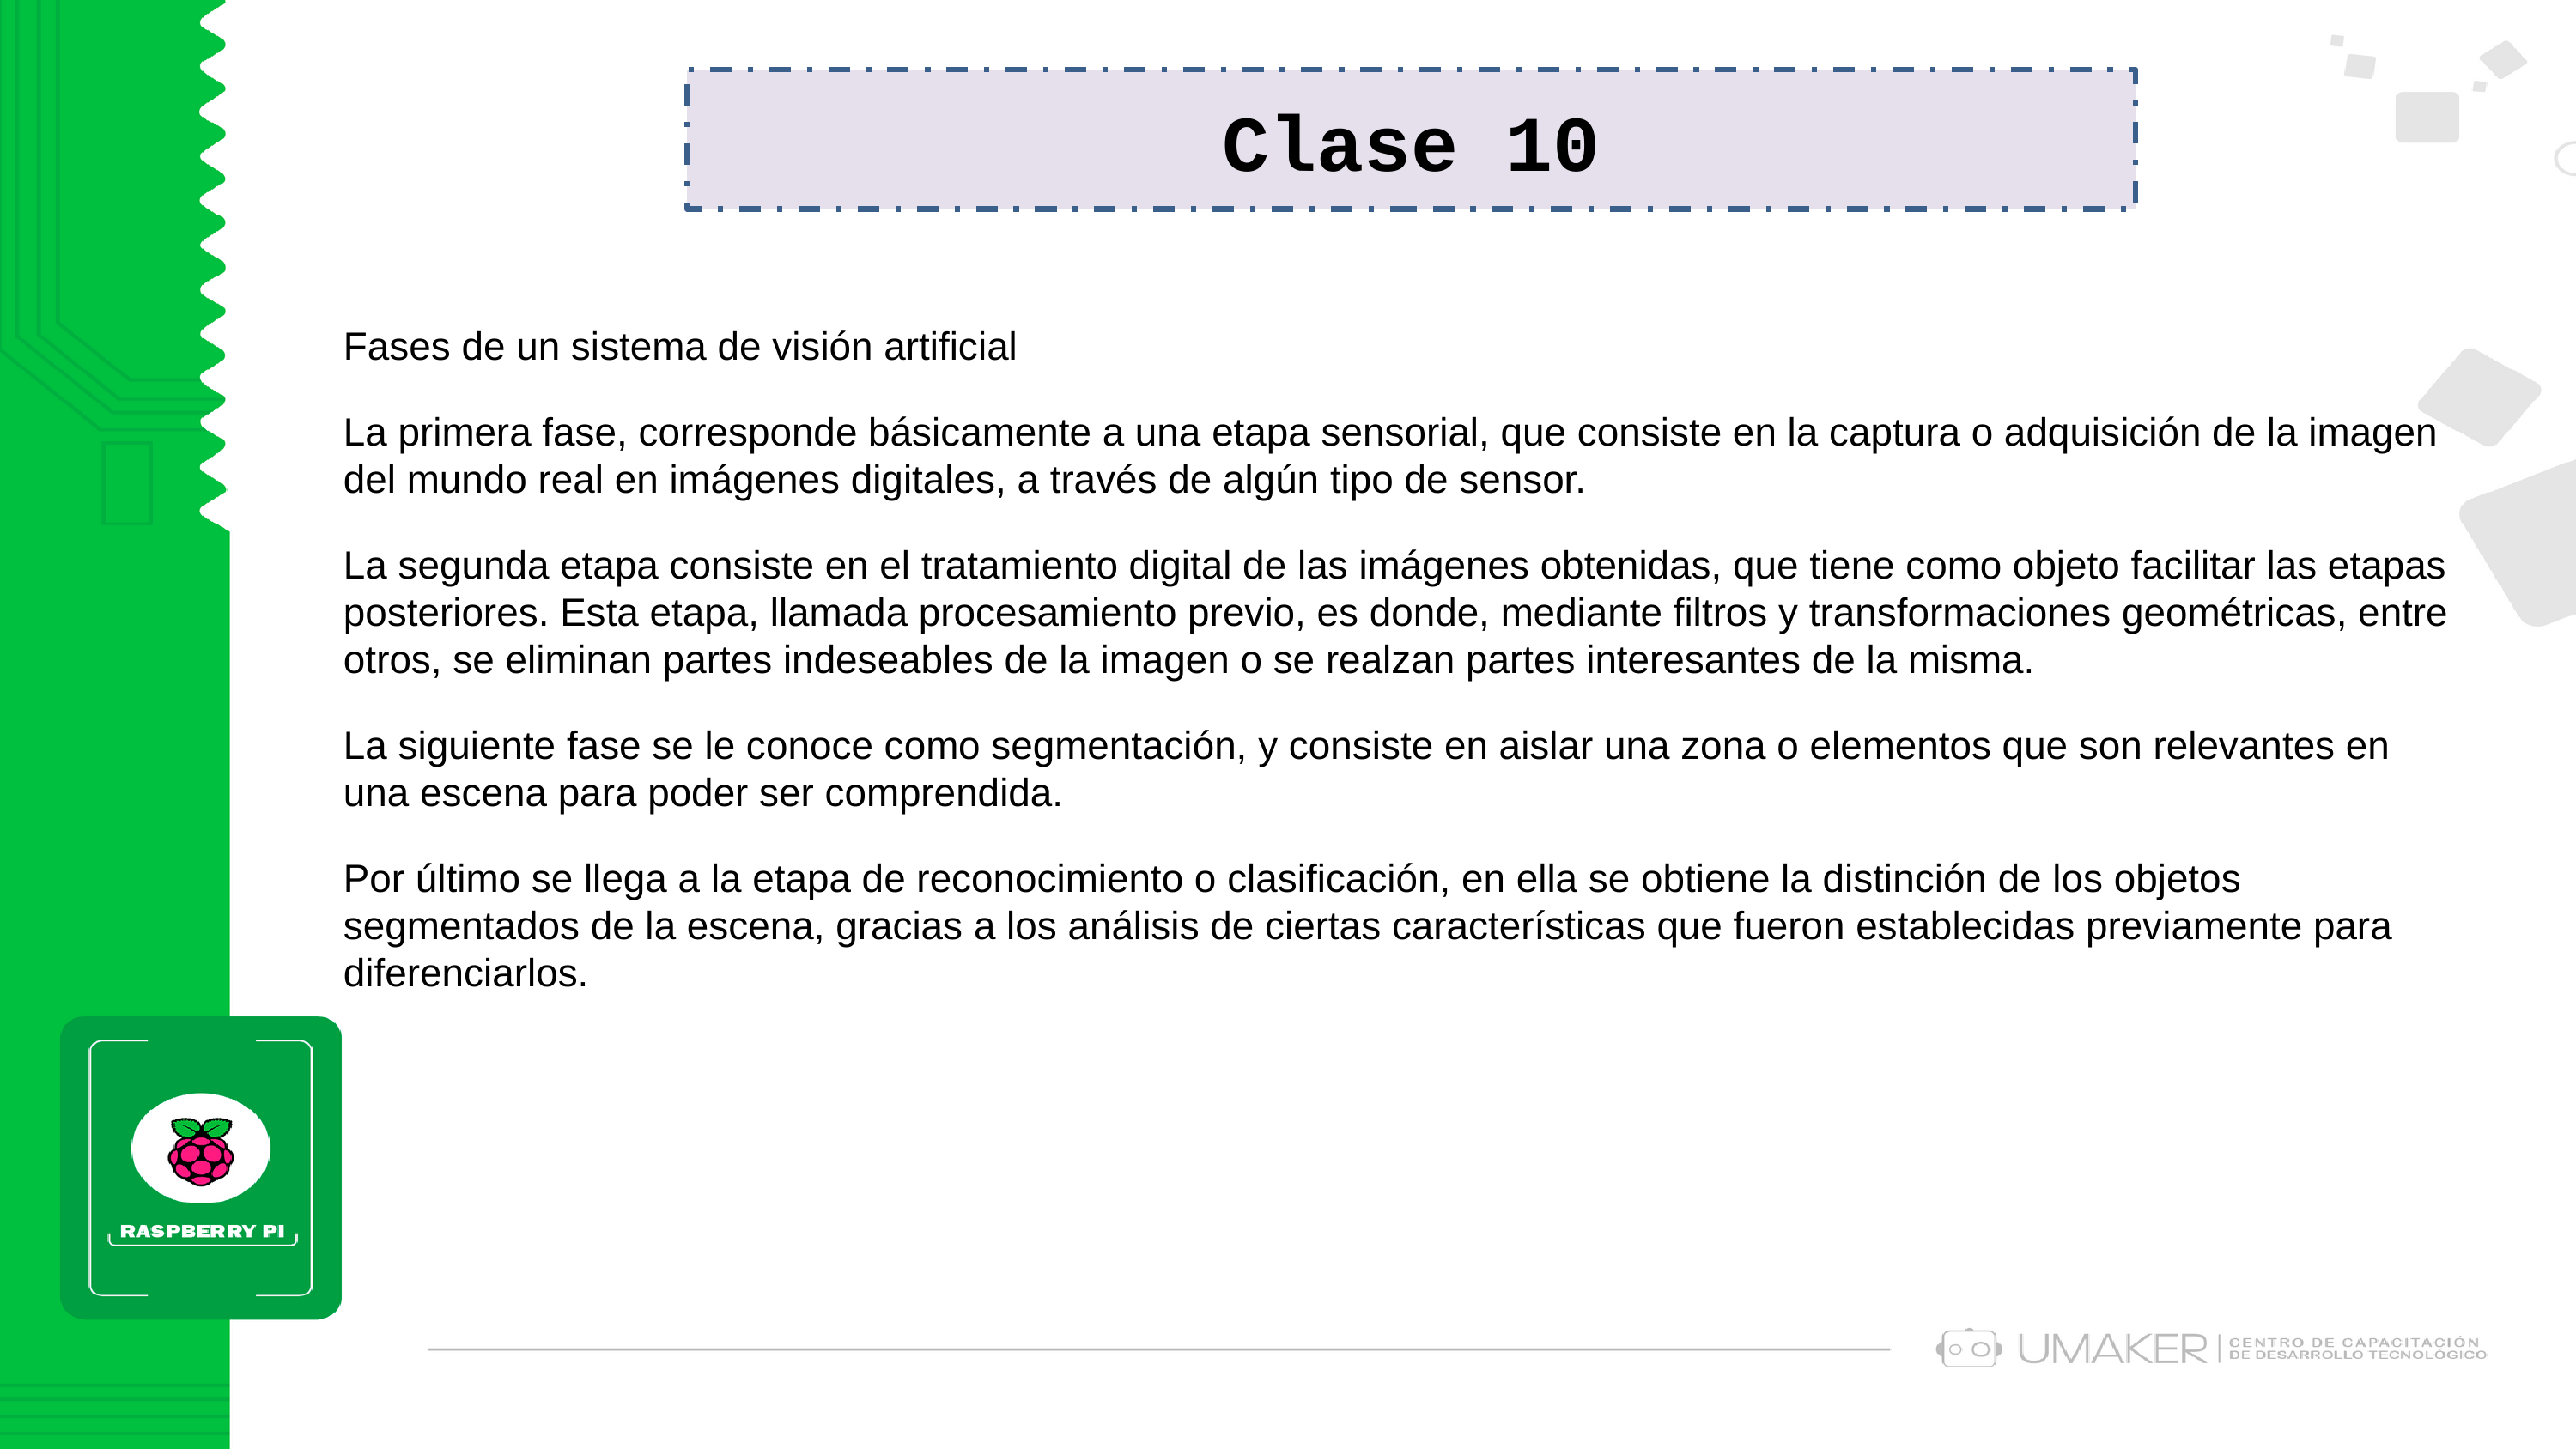

Clase 10
Fases de un sistema de visión artificial
La primera fase, corresponde básicamente a una etapa sensorial, que consiste en la captura o adquisición de la imagen del mundo real en imágenes digitales, a través de algún tipo de sensor.
La segunda etapa consiste en el tratamiento digital de las imágenes obtenidas, que tiene como objeto facilitar las etapas posteriores. Esta etapa, llamada procesamiento previo, es donde, mediante filtros y transformaciones geométricas, entre otros, se eliminan partes indeseables de la imagen o se realzan partes interesantes de la misma.
La siguiente fase se le conoce como segmentación, y consiste en aislar una zona o elementos que son relevantes en una escena para poder ser comprendida.
Por último se llega a la etapa de reconocimiento o clasificación, en ella se obtiene la distinción de los objetos segmentados de la escena, gracias a los análisis de ciertas características que fueron establecidas previamente para diferenciarlos.